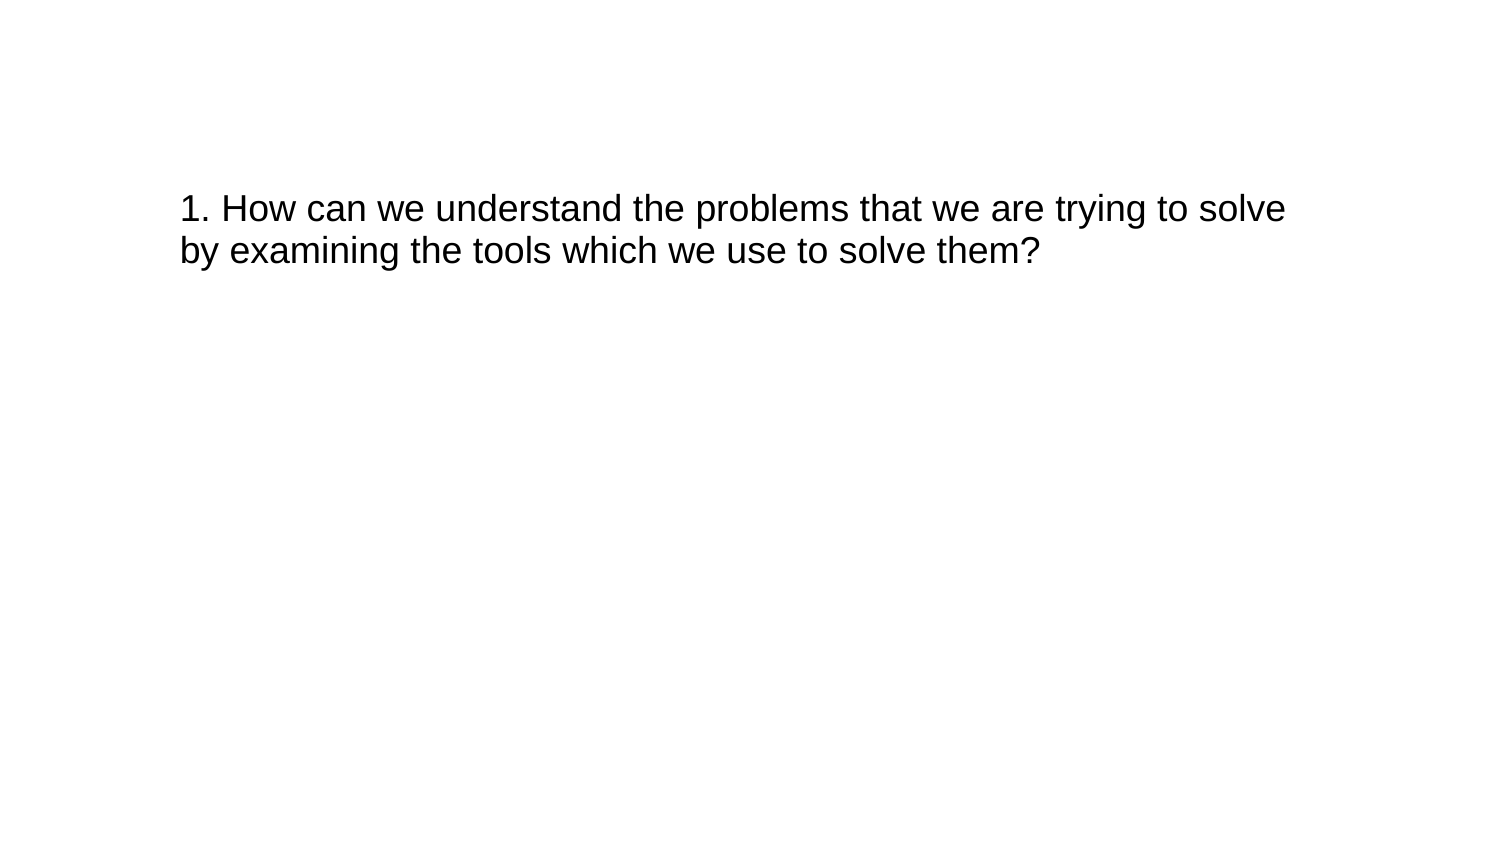

1. How can we understand the problems that we are trying to solve by examining the tools which we use to solve them?